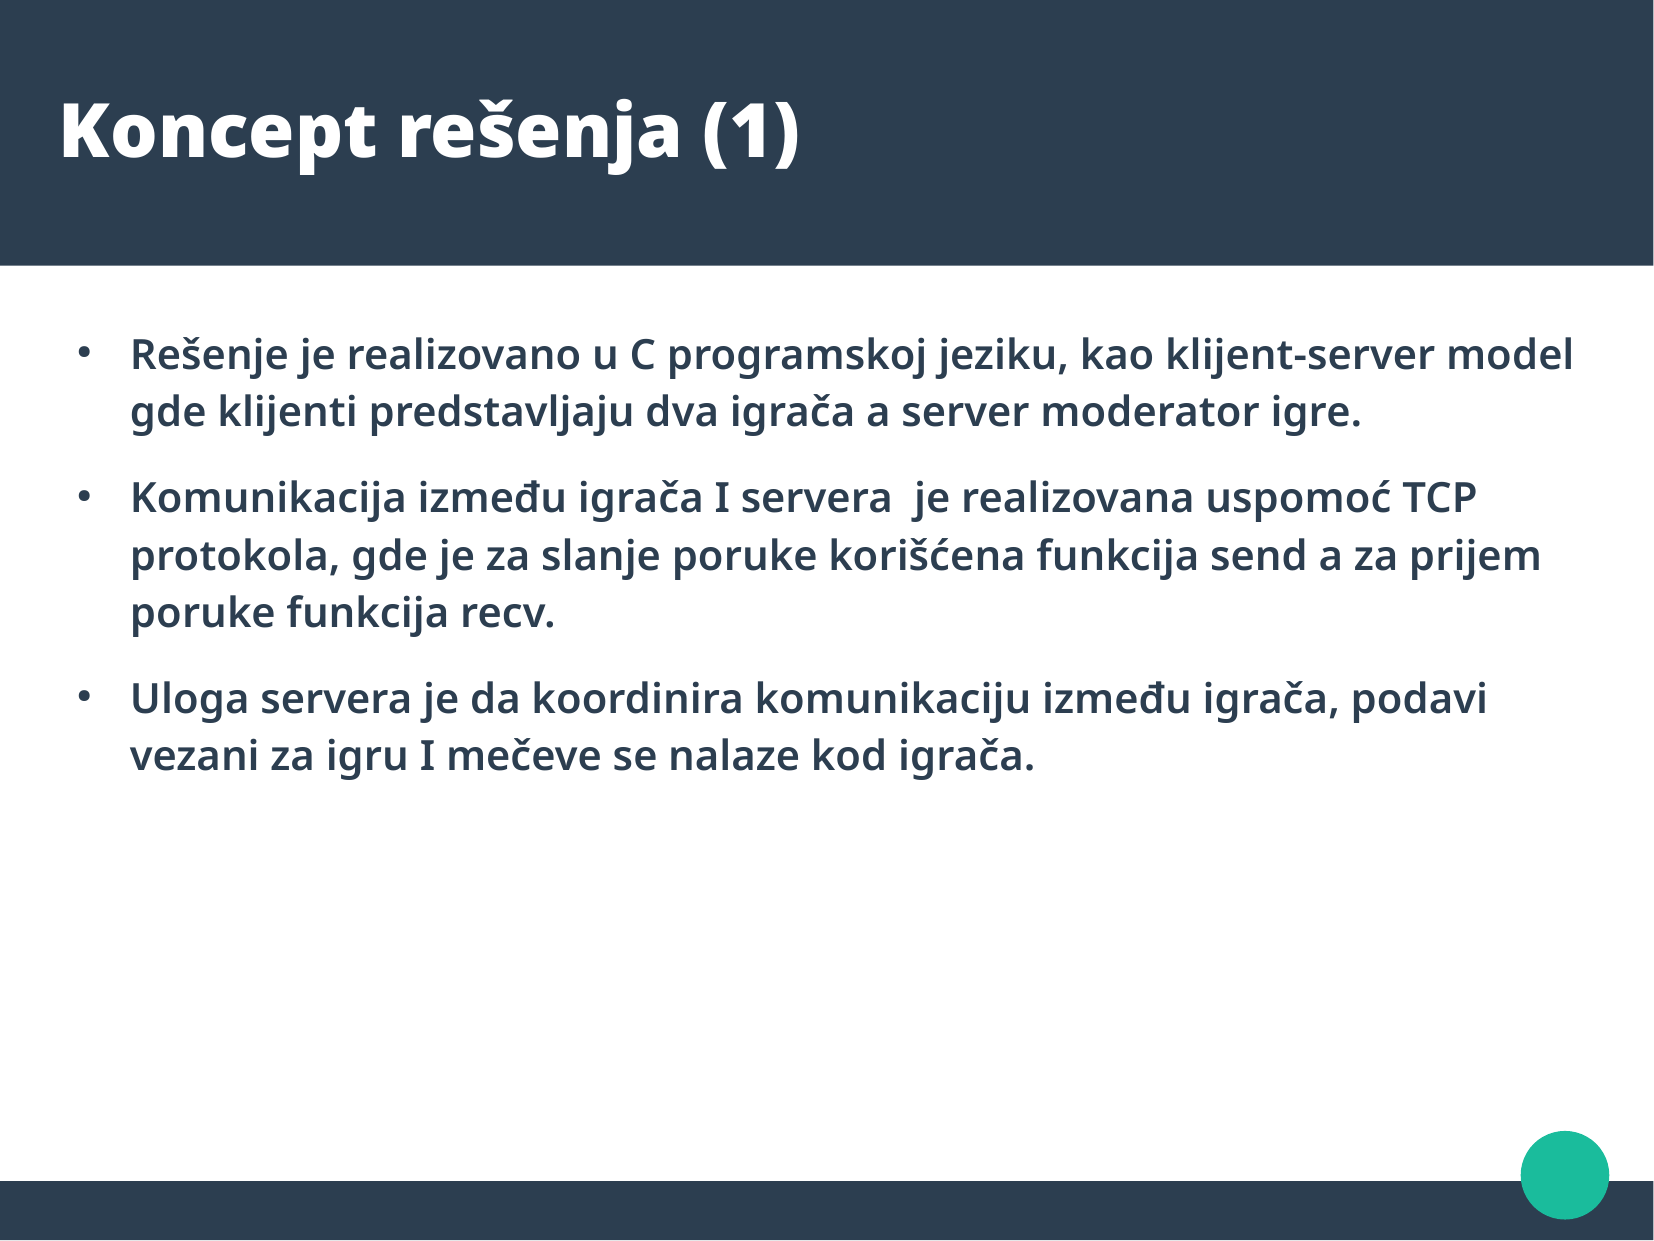

# Koncept rešenja (1)
Rešenje je realizovano u C programskoj jeziku, kao klijent-server model gde klijenti predstavljaju dva igrača a server moderator igre.
Komunikacija između igrača I servera je realizovana uspomoć TCP protokola, gde je za slanje poruke korišćena funkcija send a za prijem poruke funkcija recv.
Uloga servera je da koordinira komunikaciju između igrača, podavi vezani za igru I mečeve se nalaze kod igrača.